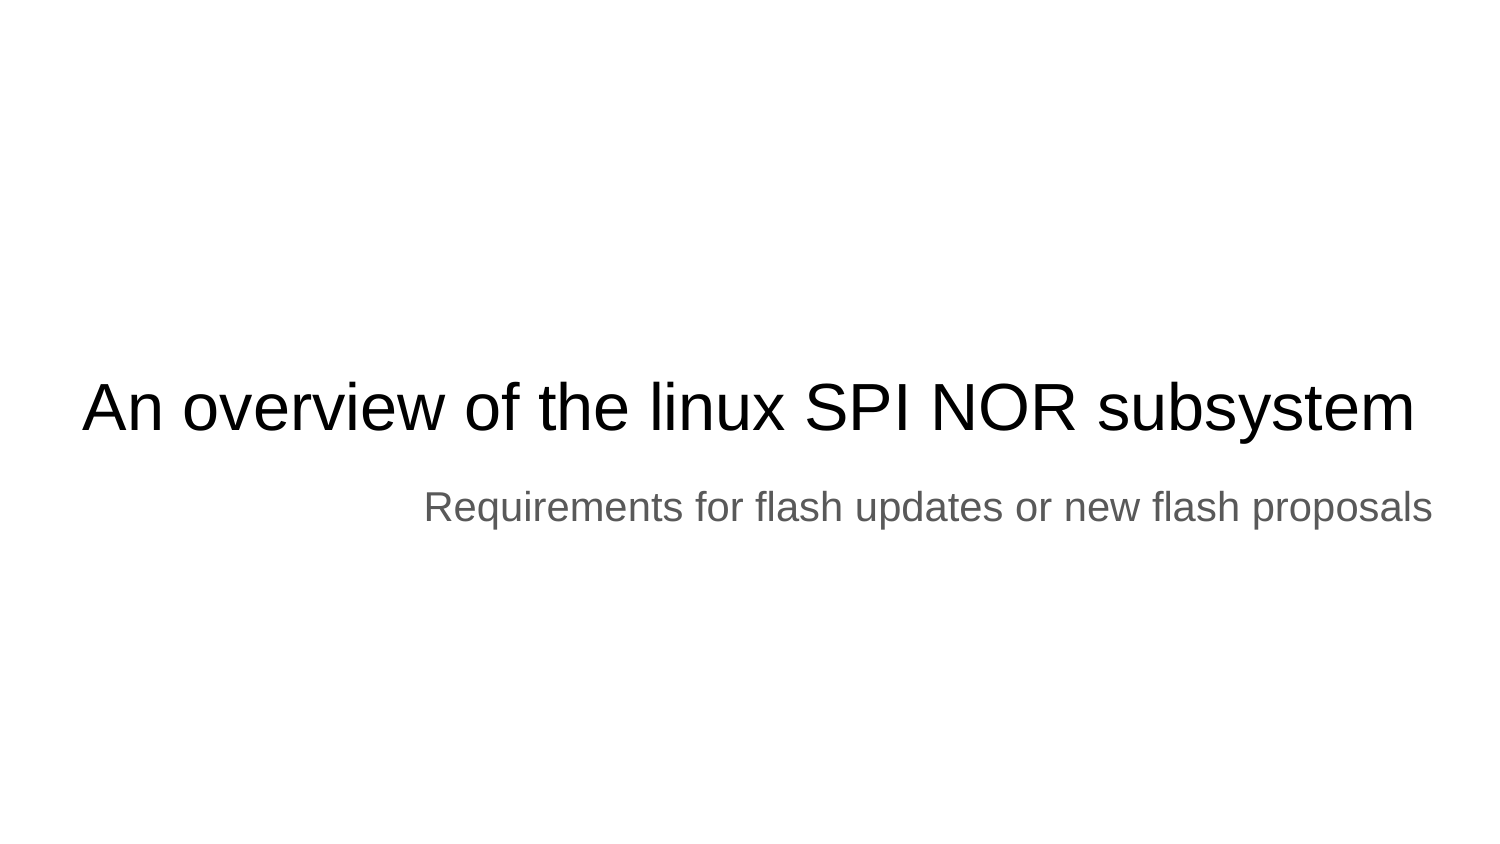

# An overview of the linux SPI NOR subsystem
Requirements for flash updates or new flash proposals